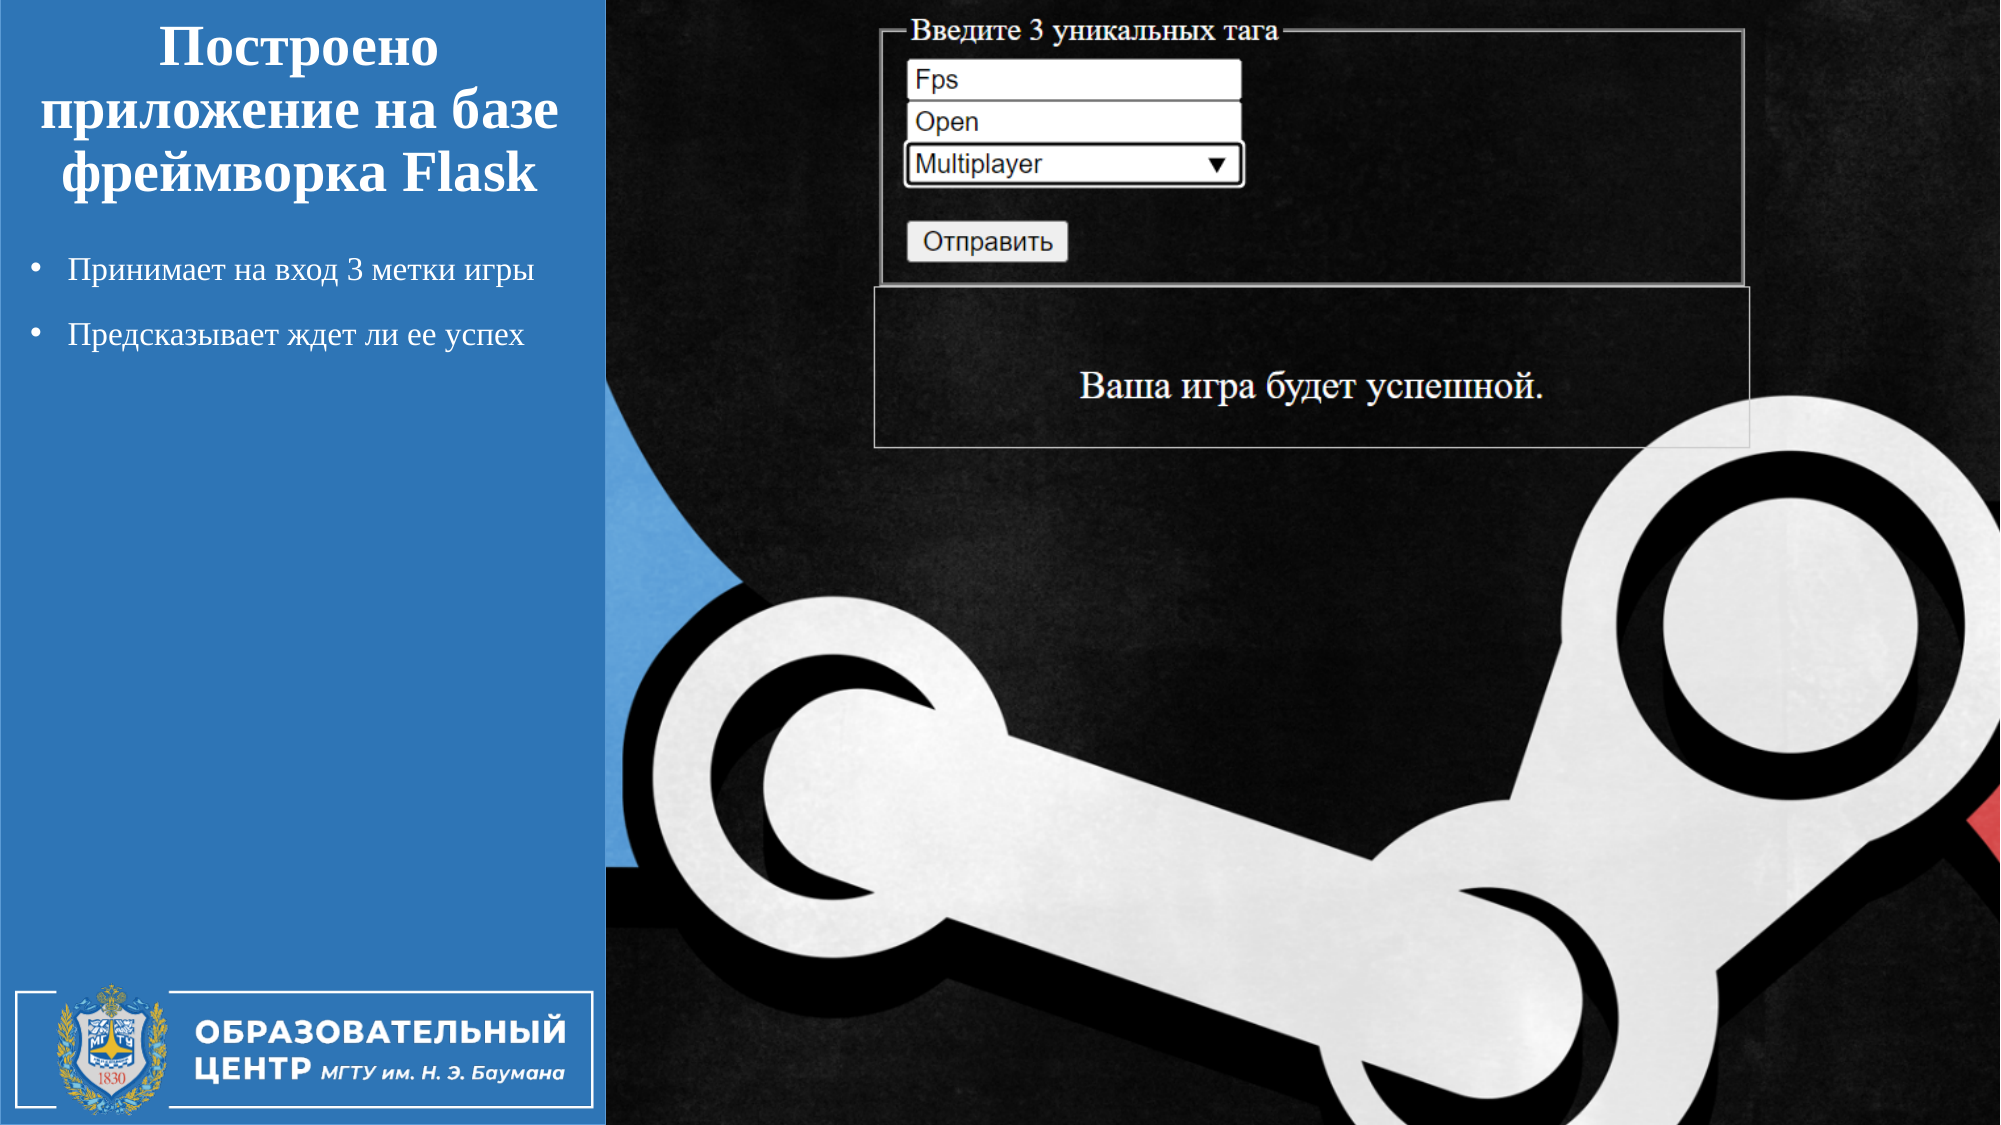

Принимает на вход 3 метки игры
Предсказывает ждет ли ее успех
Построено приложение на базе фреймворка Flask